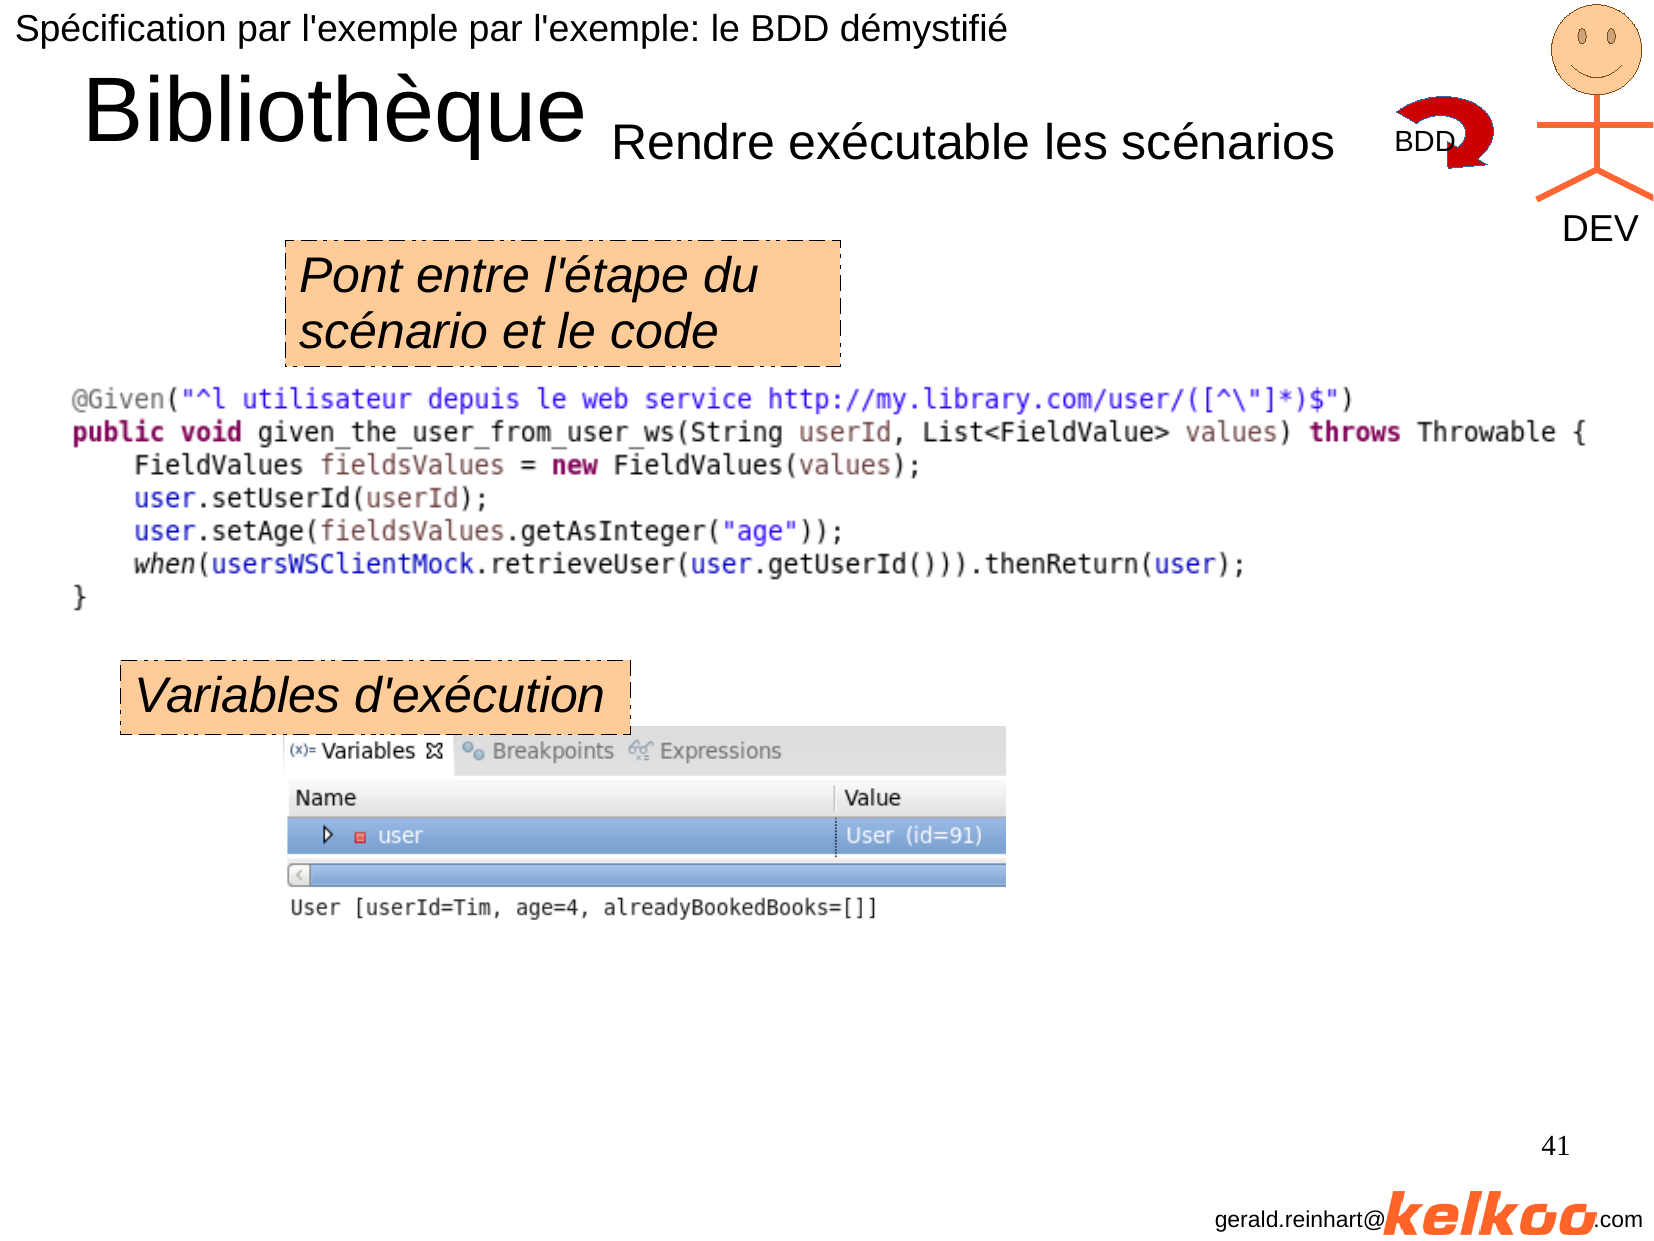

Spécification par l'exemple par l'exemple: le BDD démystifié
Bibliothèque
Rendre exécutable les scénarios
 DEV
BDD
Pont entre l'étape du scénario et le code
Variables d'exécution
41
 gerald.reinhart@ .com